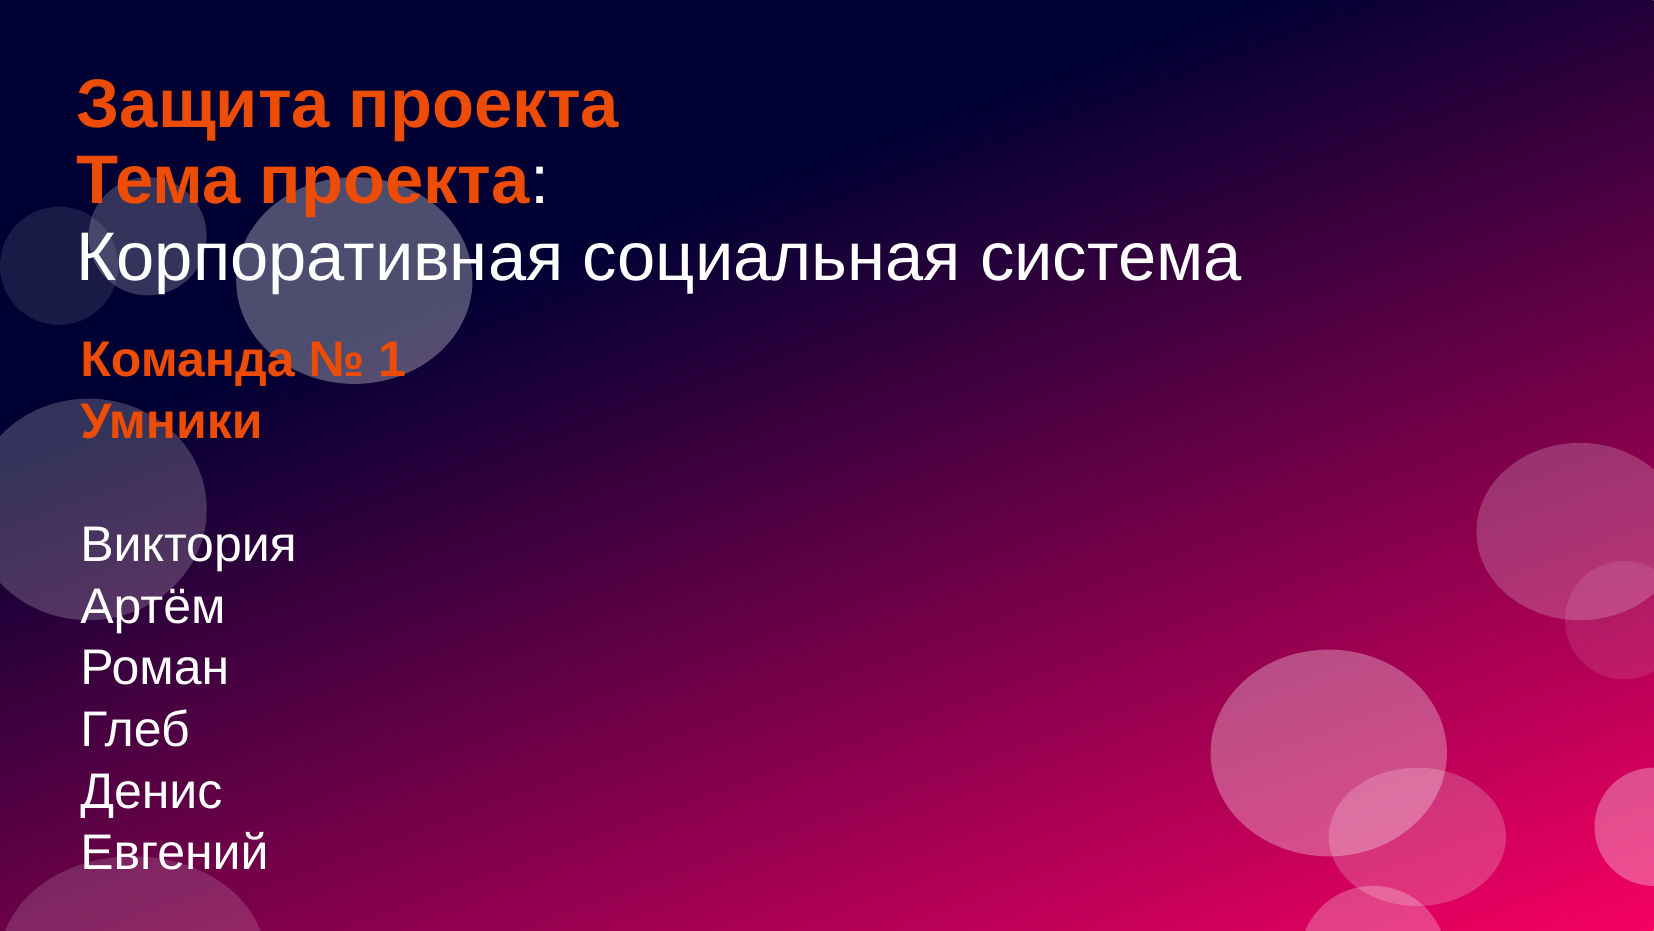

# Защита проекта Тема проекта: Корпоративная социальная система
Команда № 1
Умники
Виктория
Артём
Роман
Глеб
Денис
Евгений